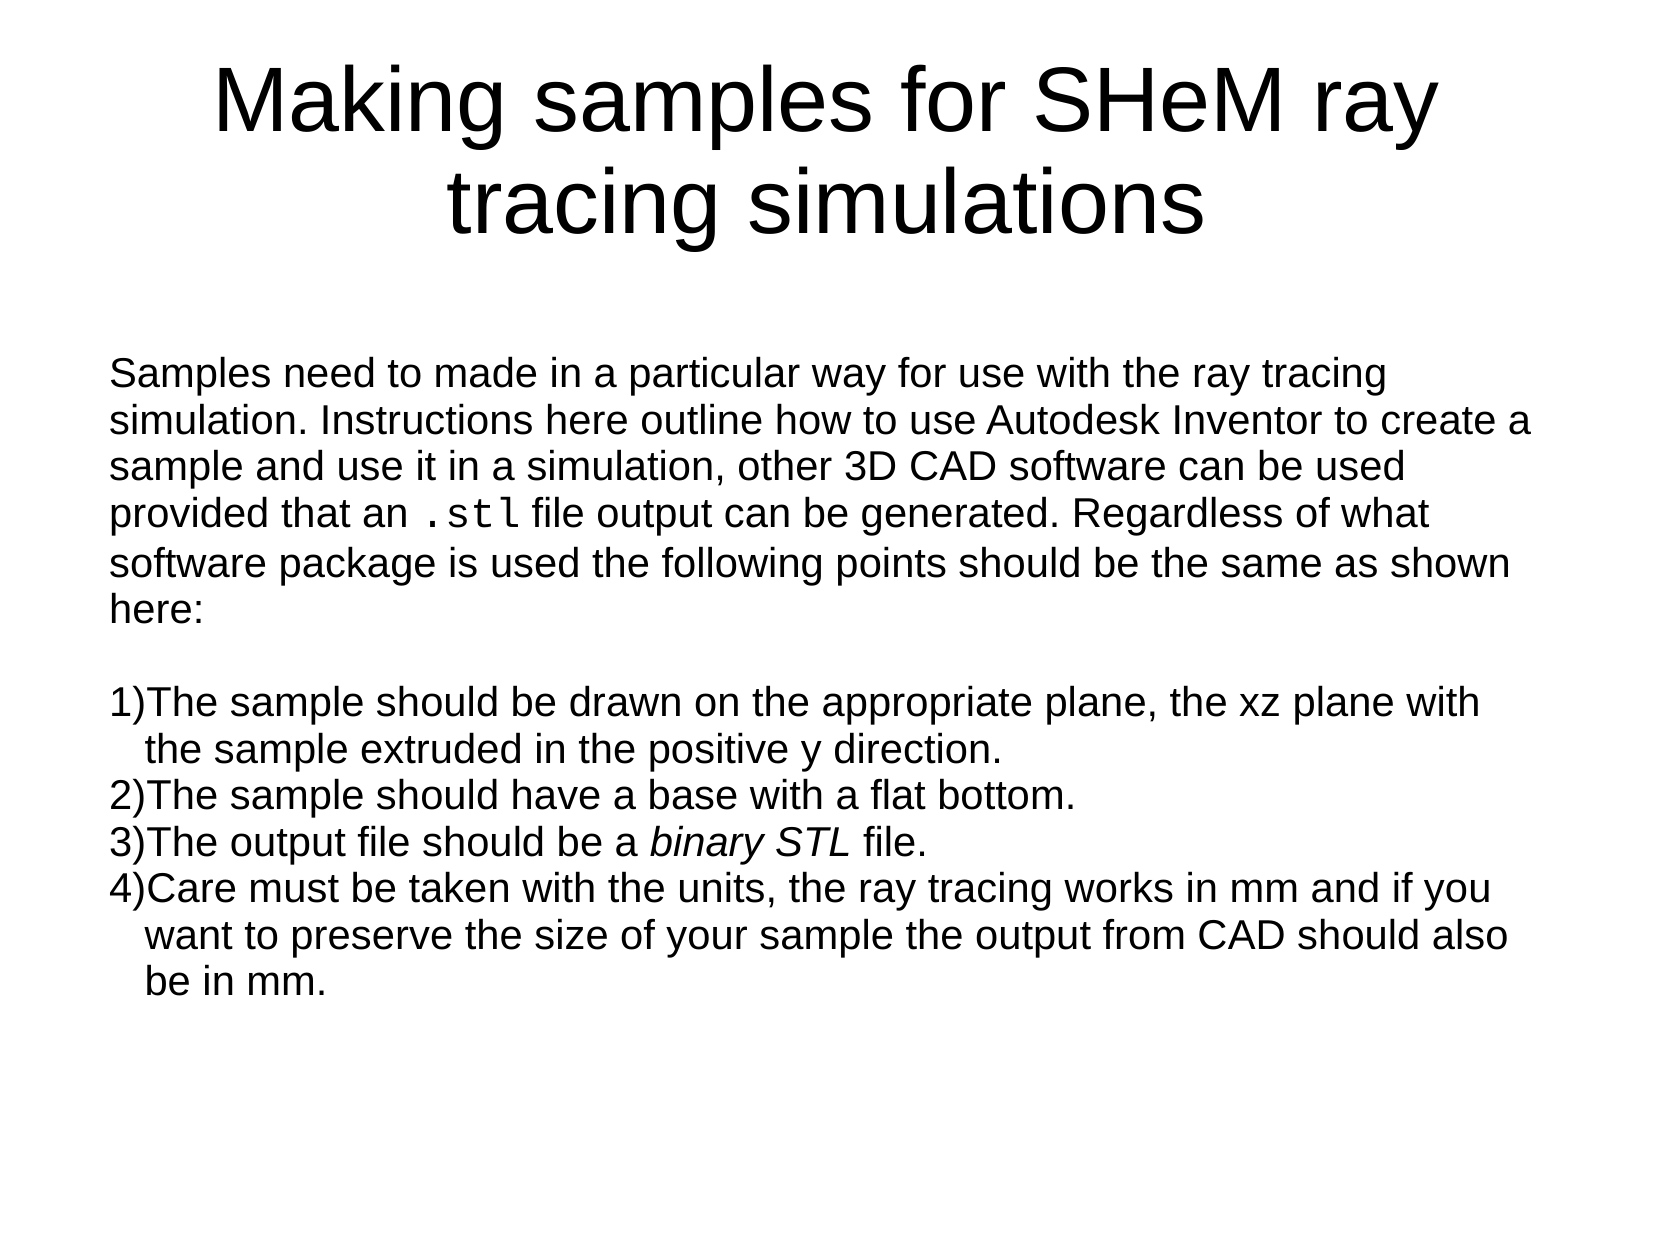

# Making samples for SHeM ray tracing simulations
Samples need to made in a particular way for use with the ray tracing simulation. Instructions here outline how to use Autodesk Inventor to create a sample and use it in a simulation, other 3D CAD software can be used provided that an .stl file output can be generated. Regardless of what software package is used the following points should be the same as shown here:
The sample should be drawn on the appropriate plane, the xz plane with the sample extruded in the positive y direction.
The sample should have a base with a flat bottom.
The output file should be a binary STL file.
Care must be taken with the units, the ray tracing works in mm and if you want to preserve the size of your sample the output from CAD should also be in mm.